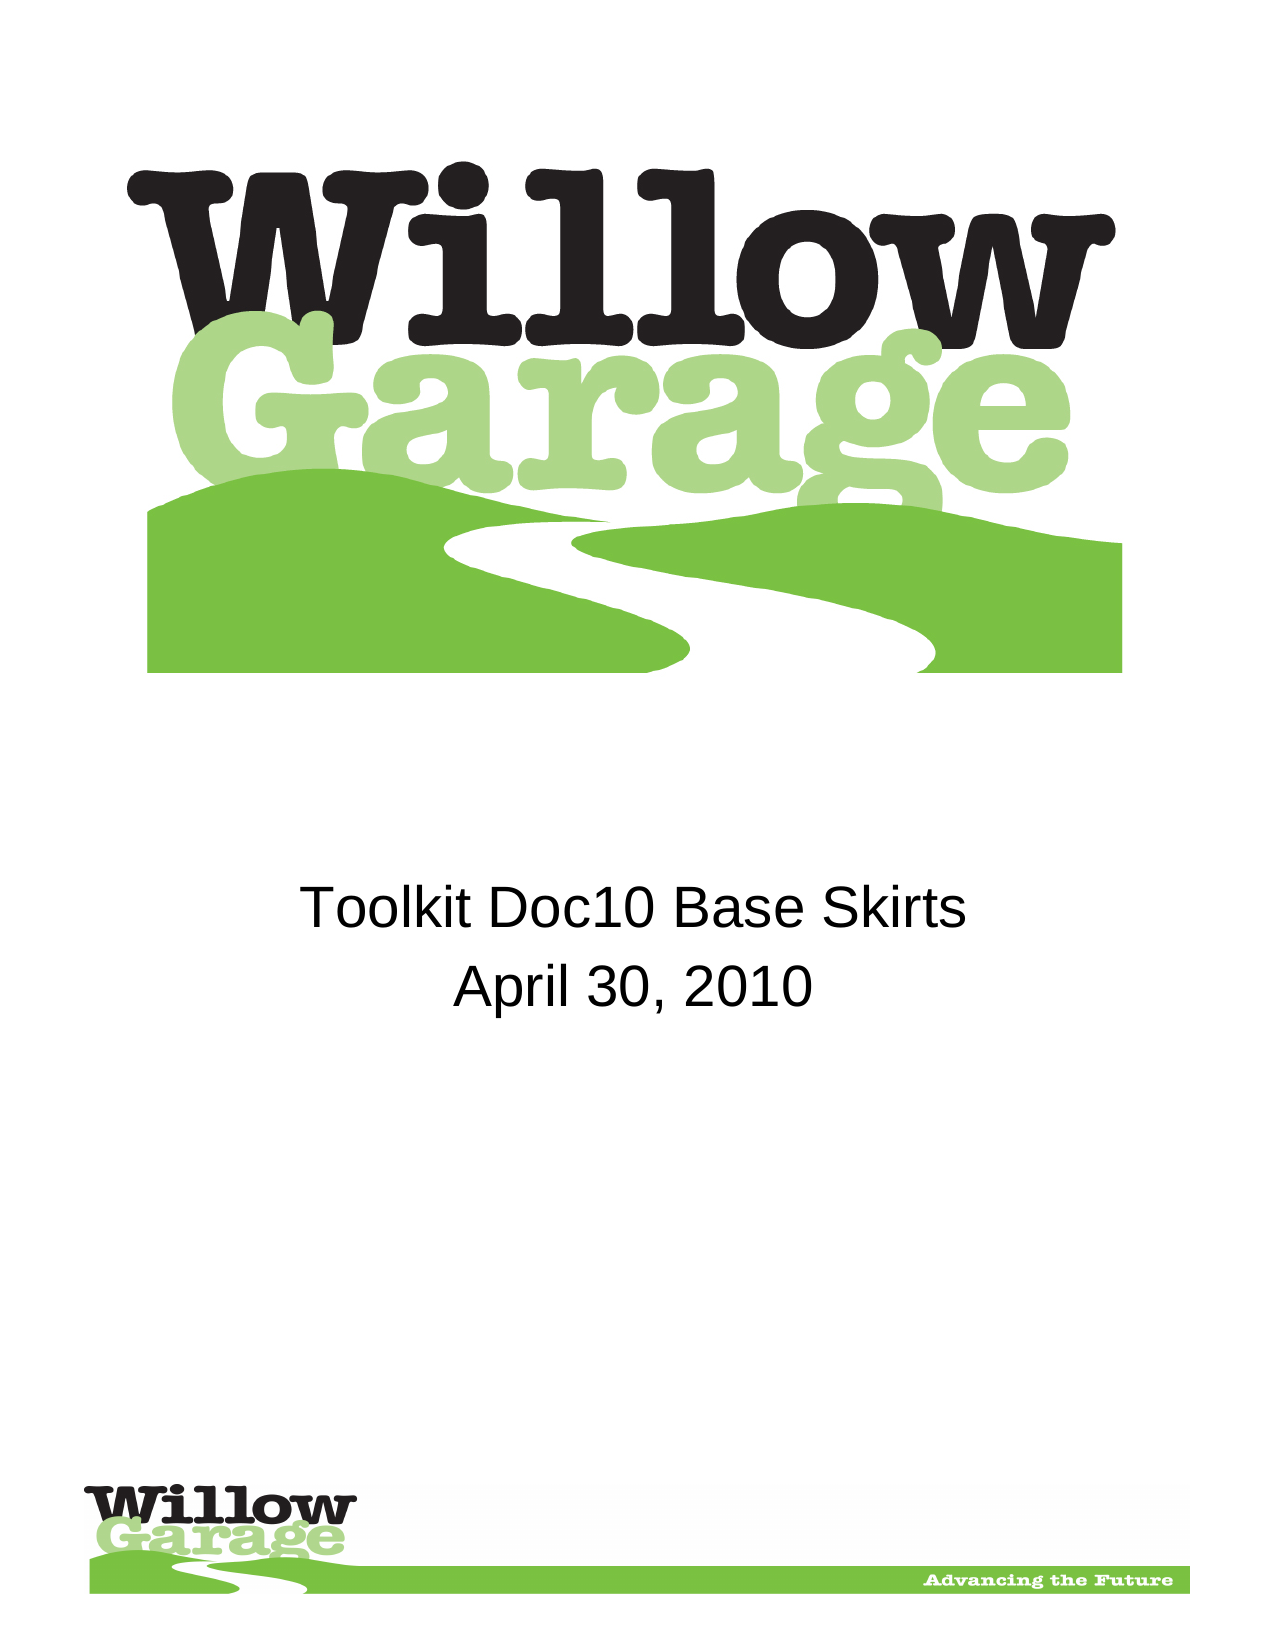

# Toolkit Doc10 Base Skirts
April 30, 2010